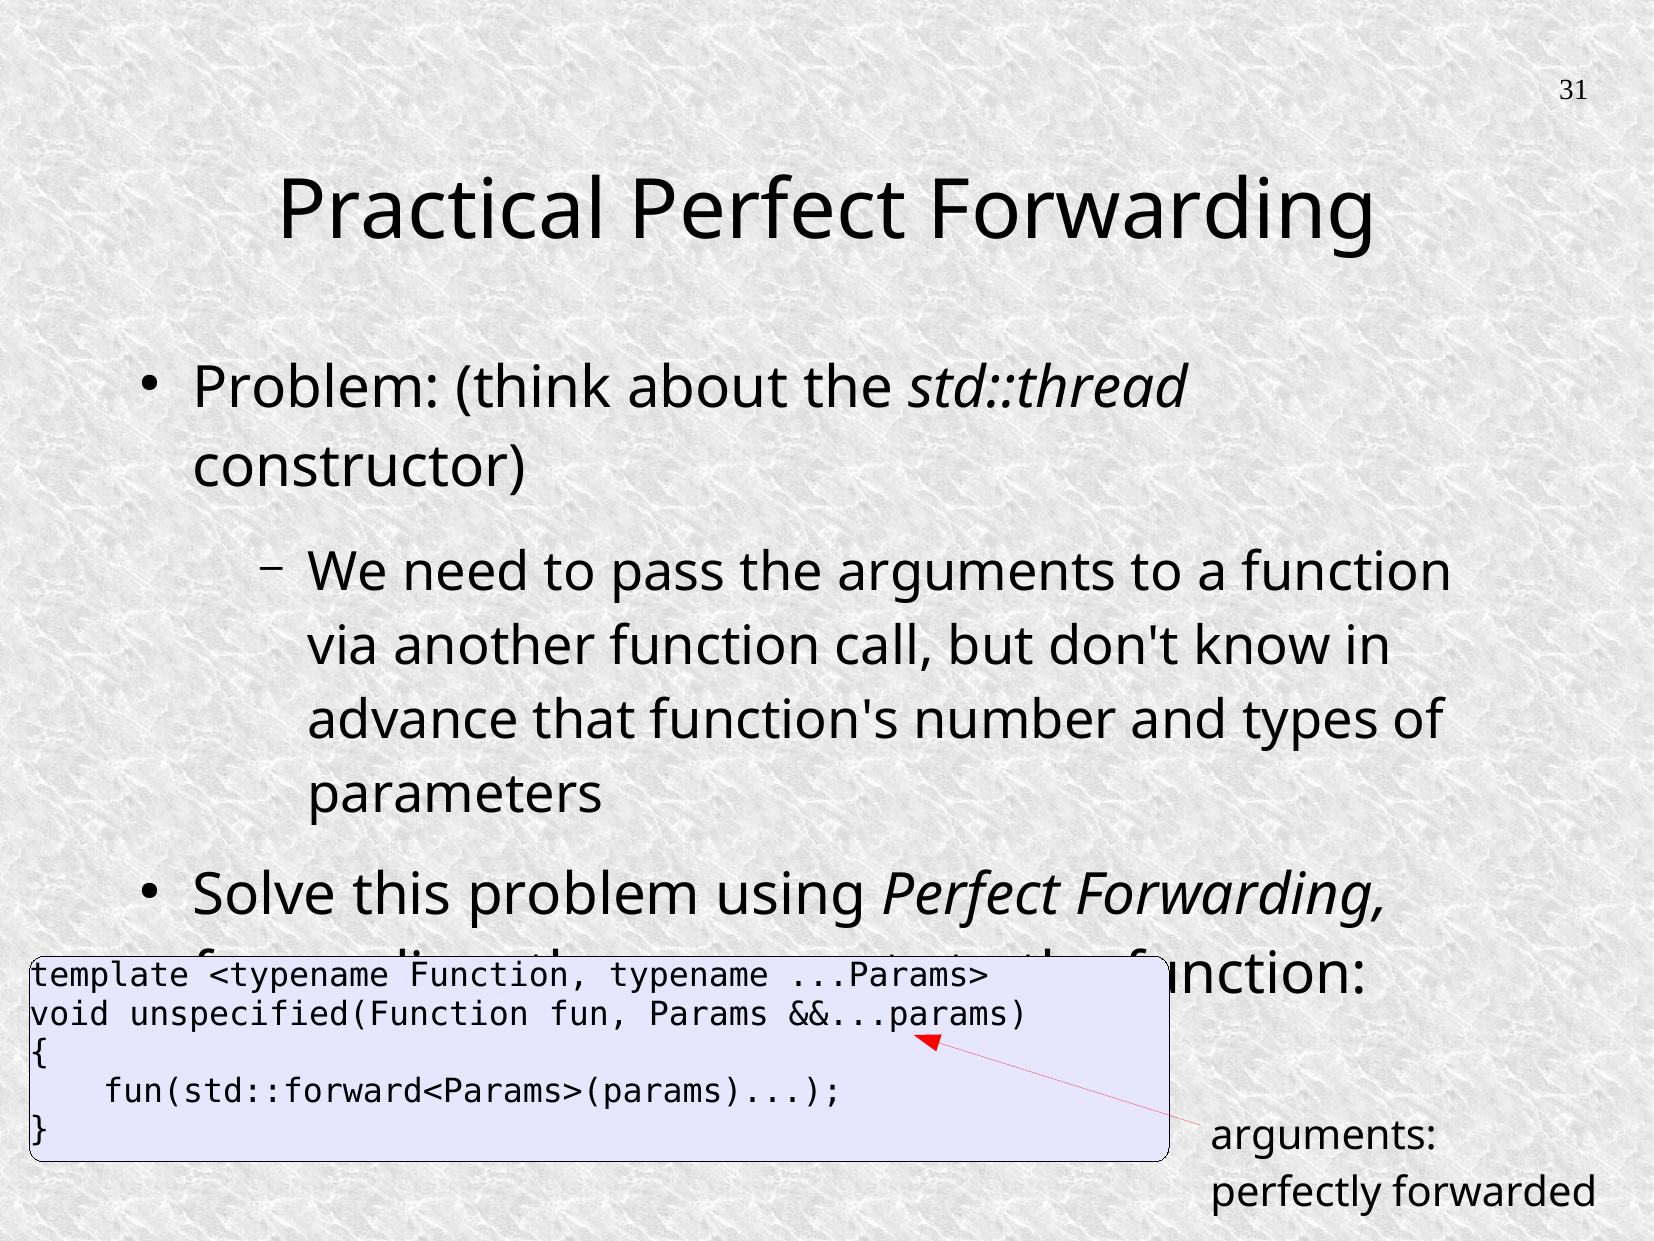

31
# Practical Perfect Forwarding
Problem: (think about the std::thread constructor)
We need to pass the arguments to a function via another function call, but don't know in advance that function's number and types of parameters
Solve this problem using Perfect Forwarding, forwarding the arguments to the function:
template <typename Function, typename ...Params>
void unspecified(Function fun, Params &&...params)
{
	fun(std::forward<Params>(params)...);
}
arguments:
perfectly forwarded